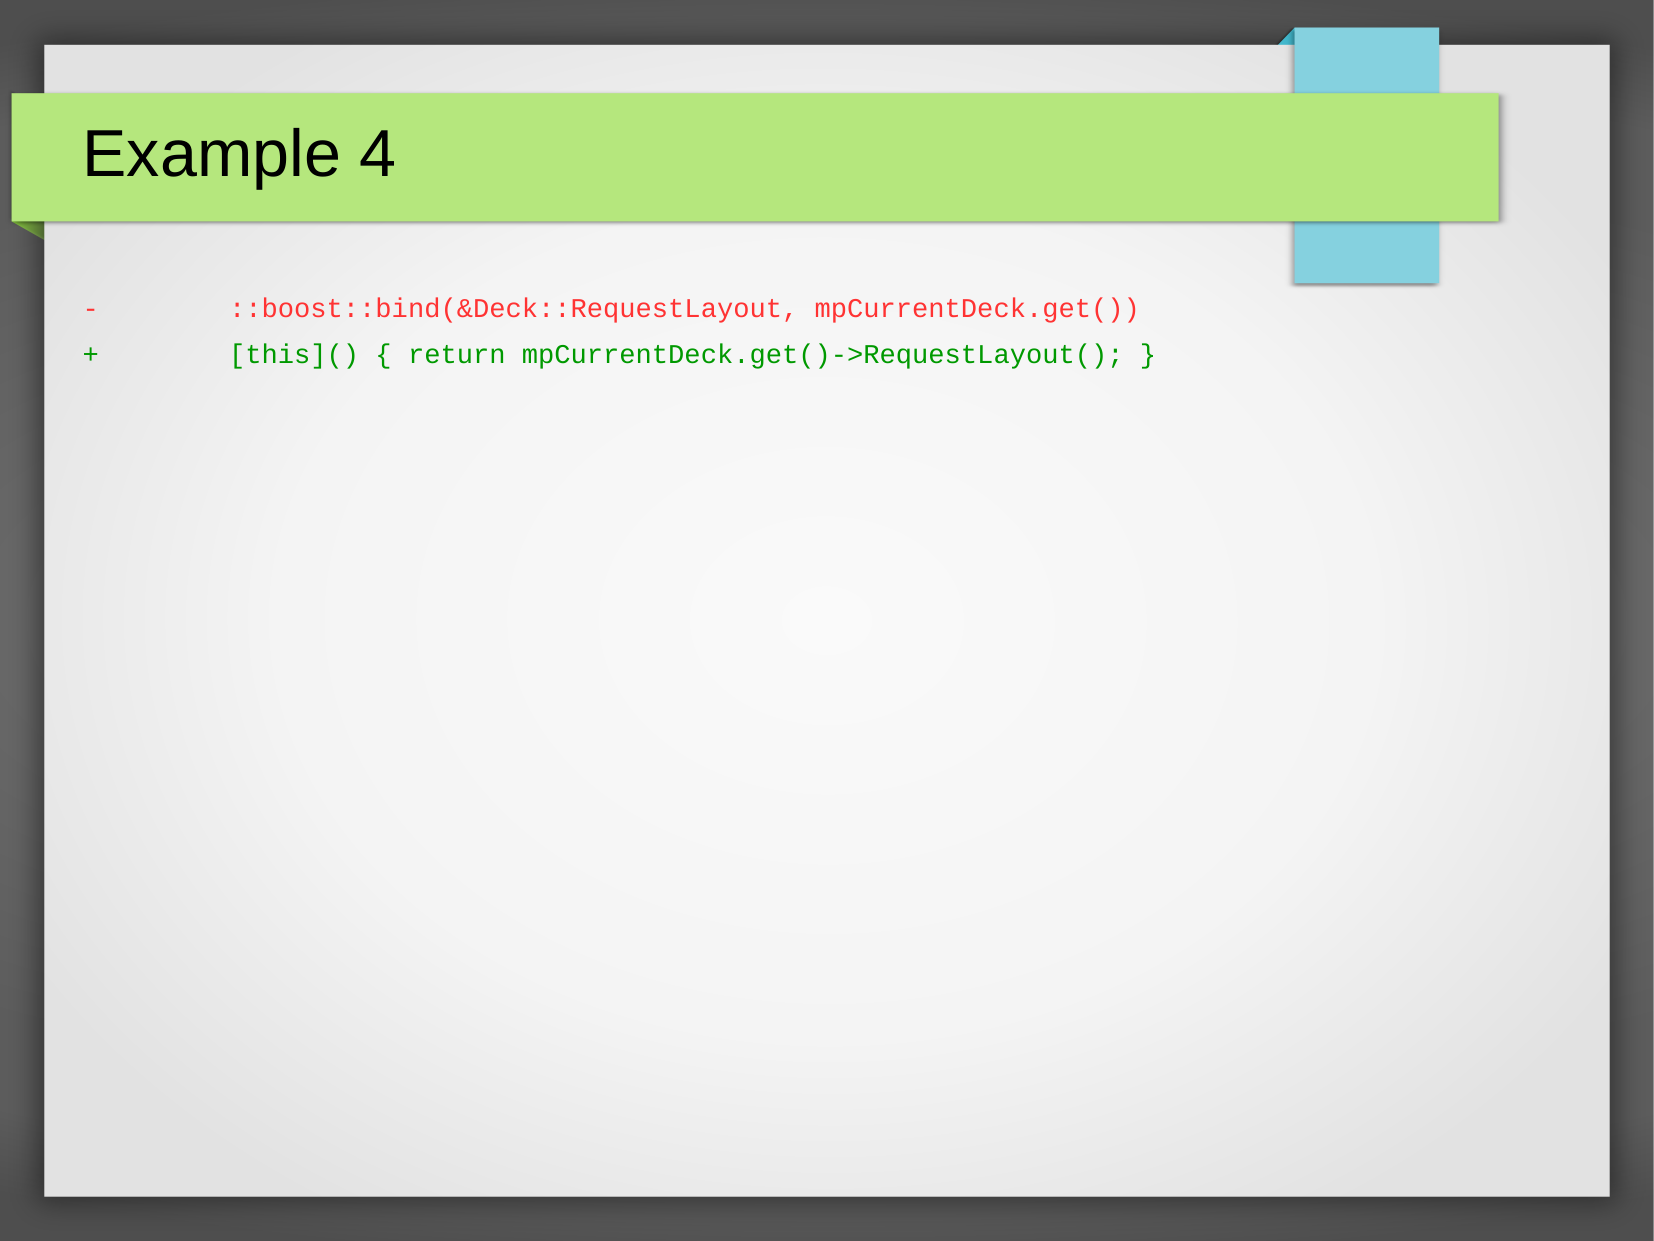

# Example 4
- ::boost::bind(&Deck::RequestLayout, mpCurrentDeck.get())
+ [this]() { return mpCurrentDeck.get()->RequestLayout(); }